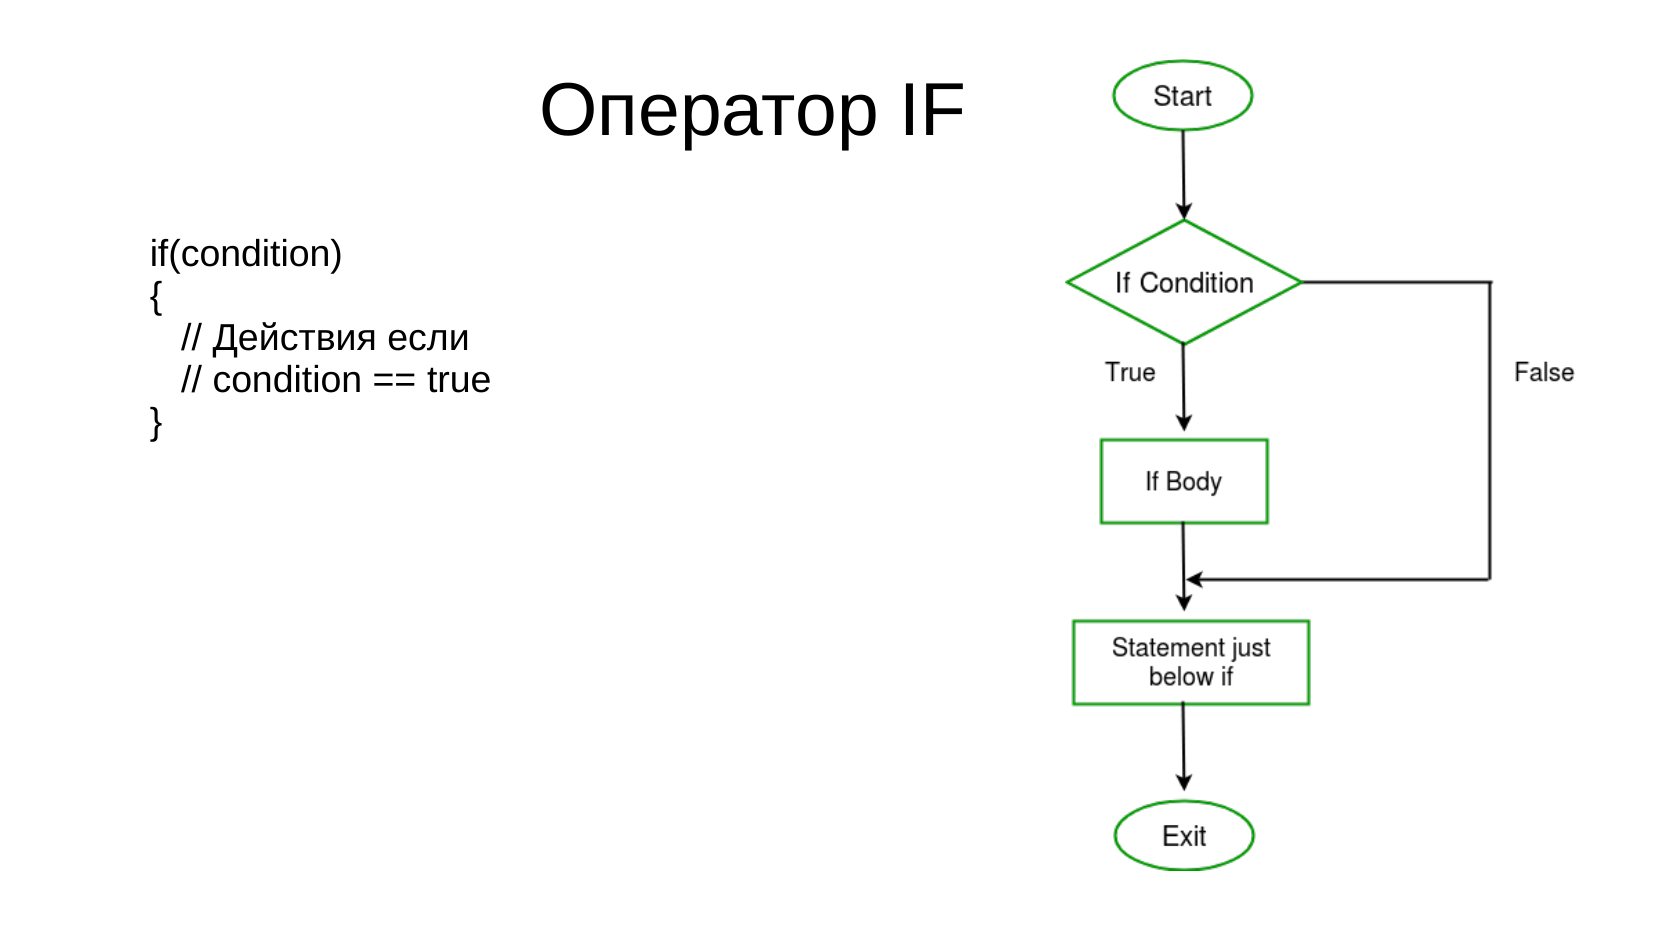

Оператор IF
if(condition)
{
 // Действия если
 // condition == true
}